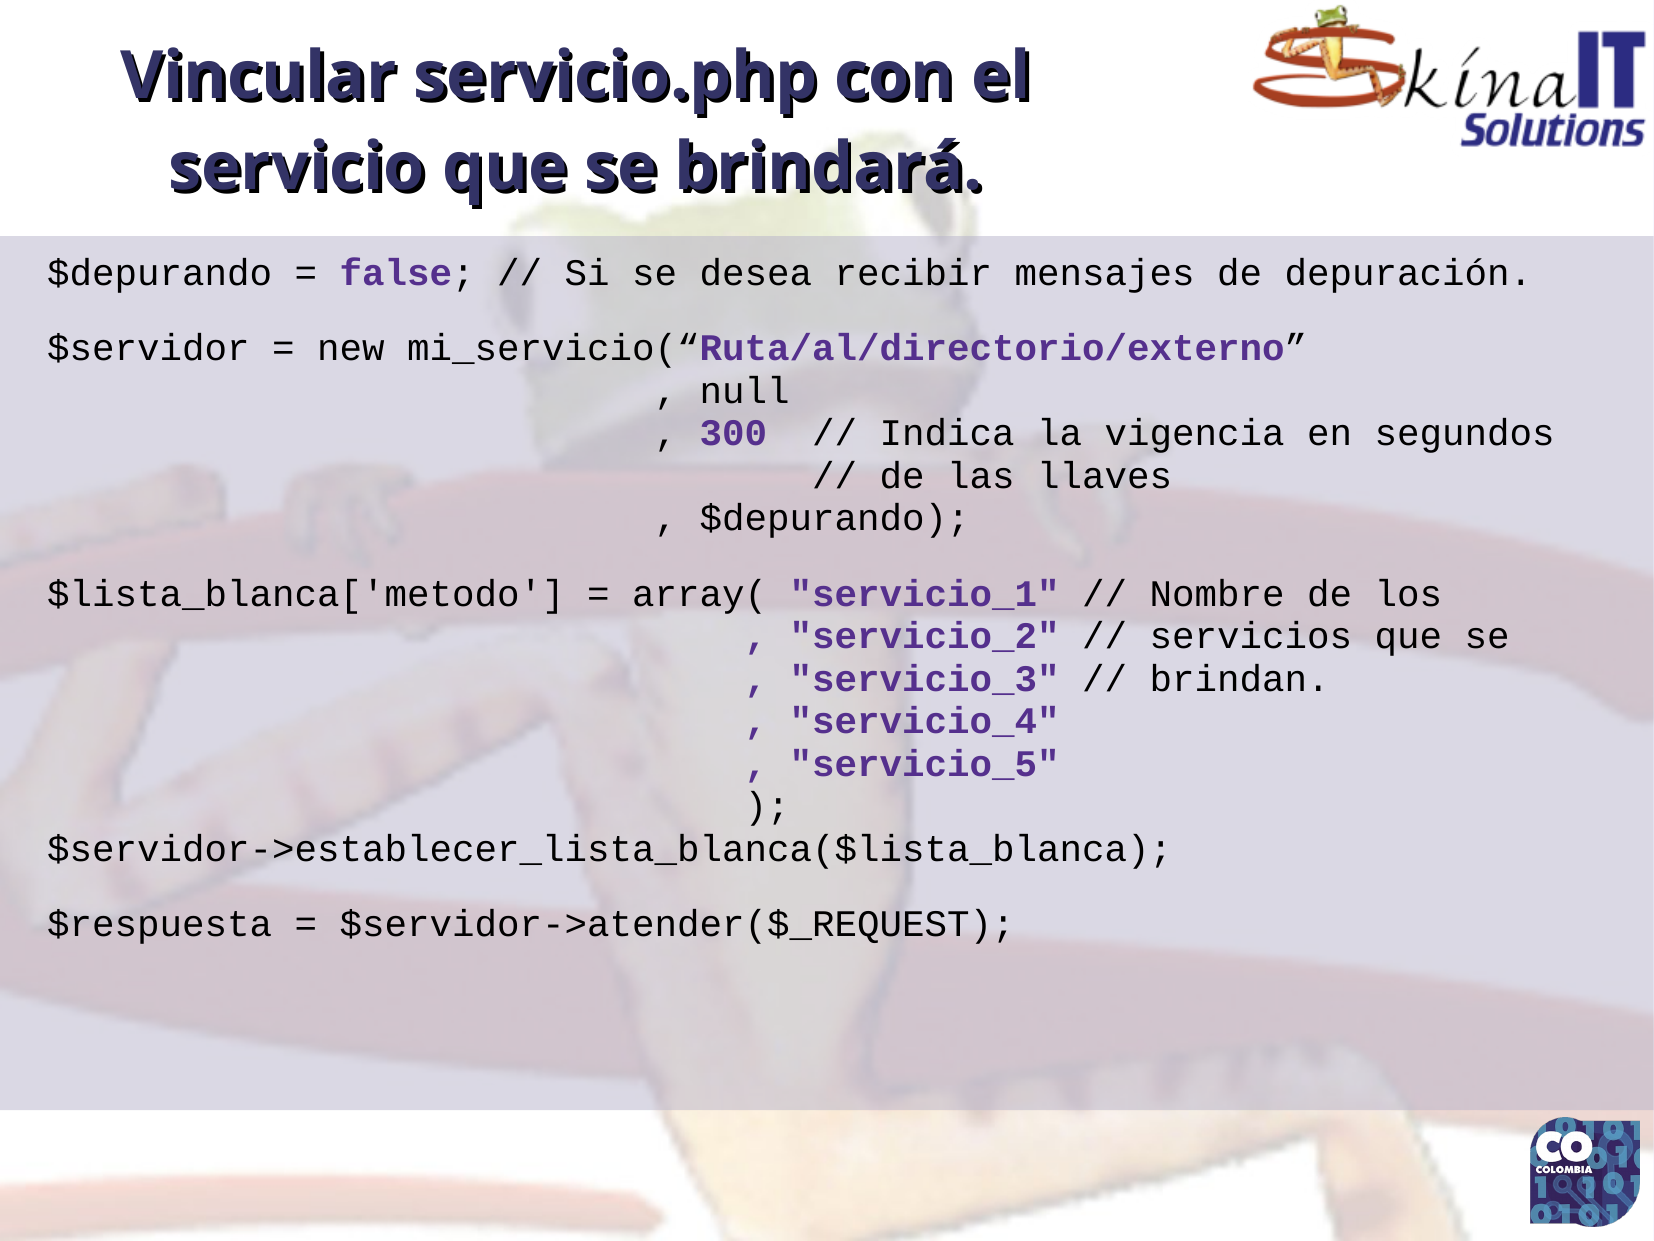

# Vincular servicio.php con el servicio que se brindará.
$depurando = false; // Si se desea recibir mensajes de depuración.
$servidor = new mi_servicio(“Ruta/al/directorio/externo”
 , null
 , 300 // Indica la vigencia en segundos
 // de las llaves
 , $depurando);
$lista_blanca['metodo'] = array( "servicio_1" // Nombre de los
 , "servicio_2" // servicios que se
 , "servicio_3" // brindan.
 , "servicio_4"
 , "servicio_5"
 );
$servidor->establecer_lista_blanca($lista_blanca);
$respuesta = $servidor->atender($_REQUEST);